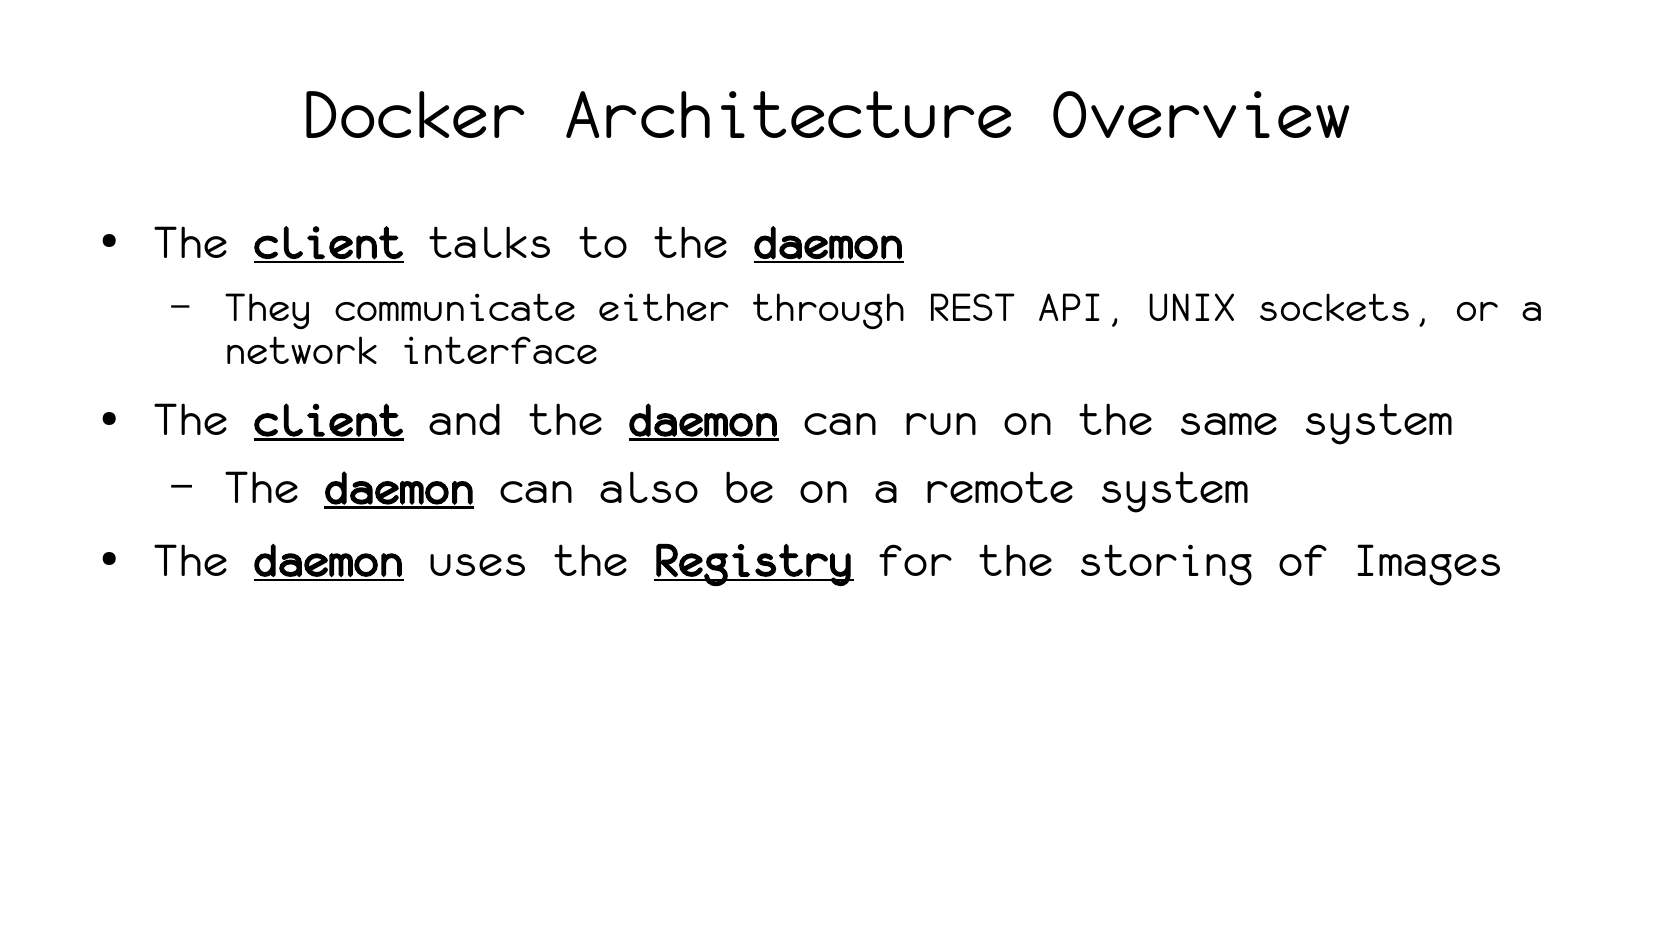

# Docker Architecture Overview
The client talks to the daemon
They communicate either through REST API, UNIX sockets, or a network interface
The client and the daemon can run on the same system
The daemon can also be on a remote system
The daemon uses the Registry for the storing of Images